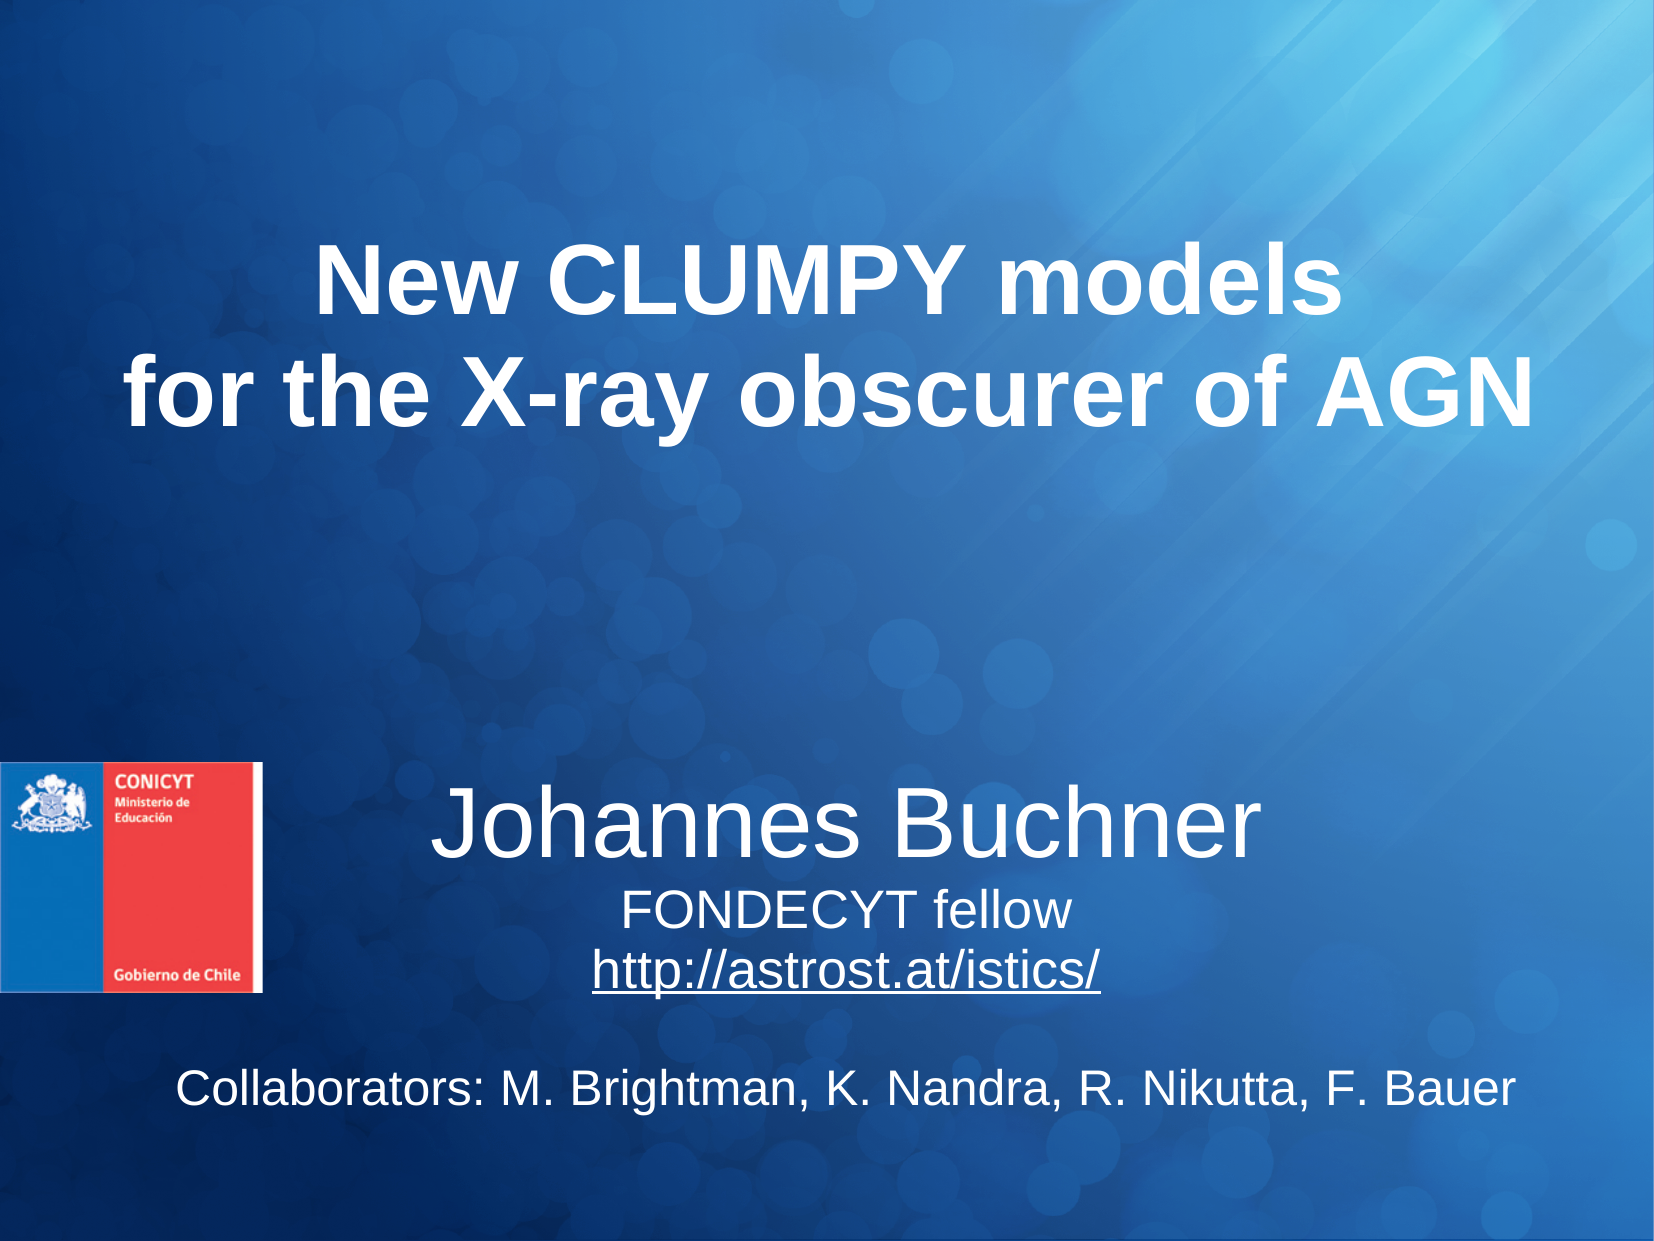

New CLUMPY models
for the X-ray obscurer of AGN
# Johannes Buchner
FONDECYT fellow
http://astrost.at/istics/
Collaborators: M. Brightman, K. Nandra, R. Nikutta, F. Bauer